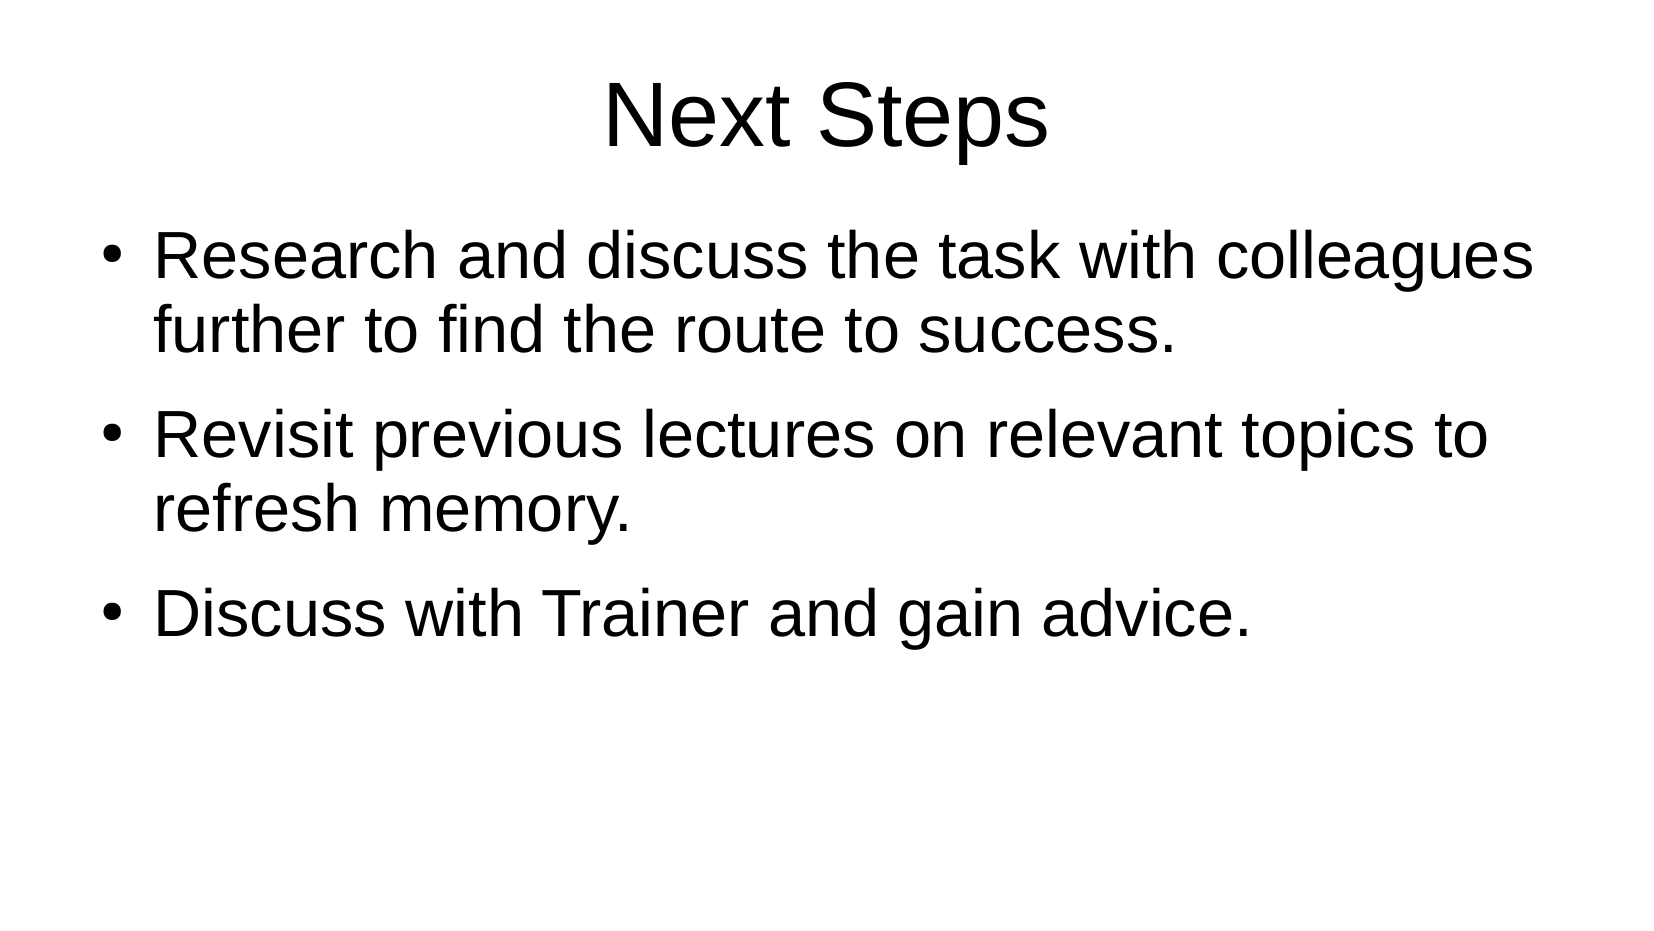

# Next Steps
Research and discuss the task with colleagues further to find the route to success.
Revisit previous lectures on relevant topics to refresh memory.
Discuss with Trainer and gain advice.